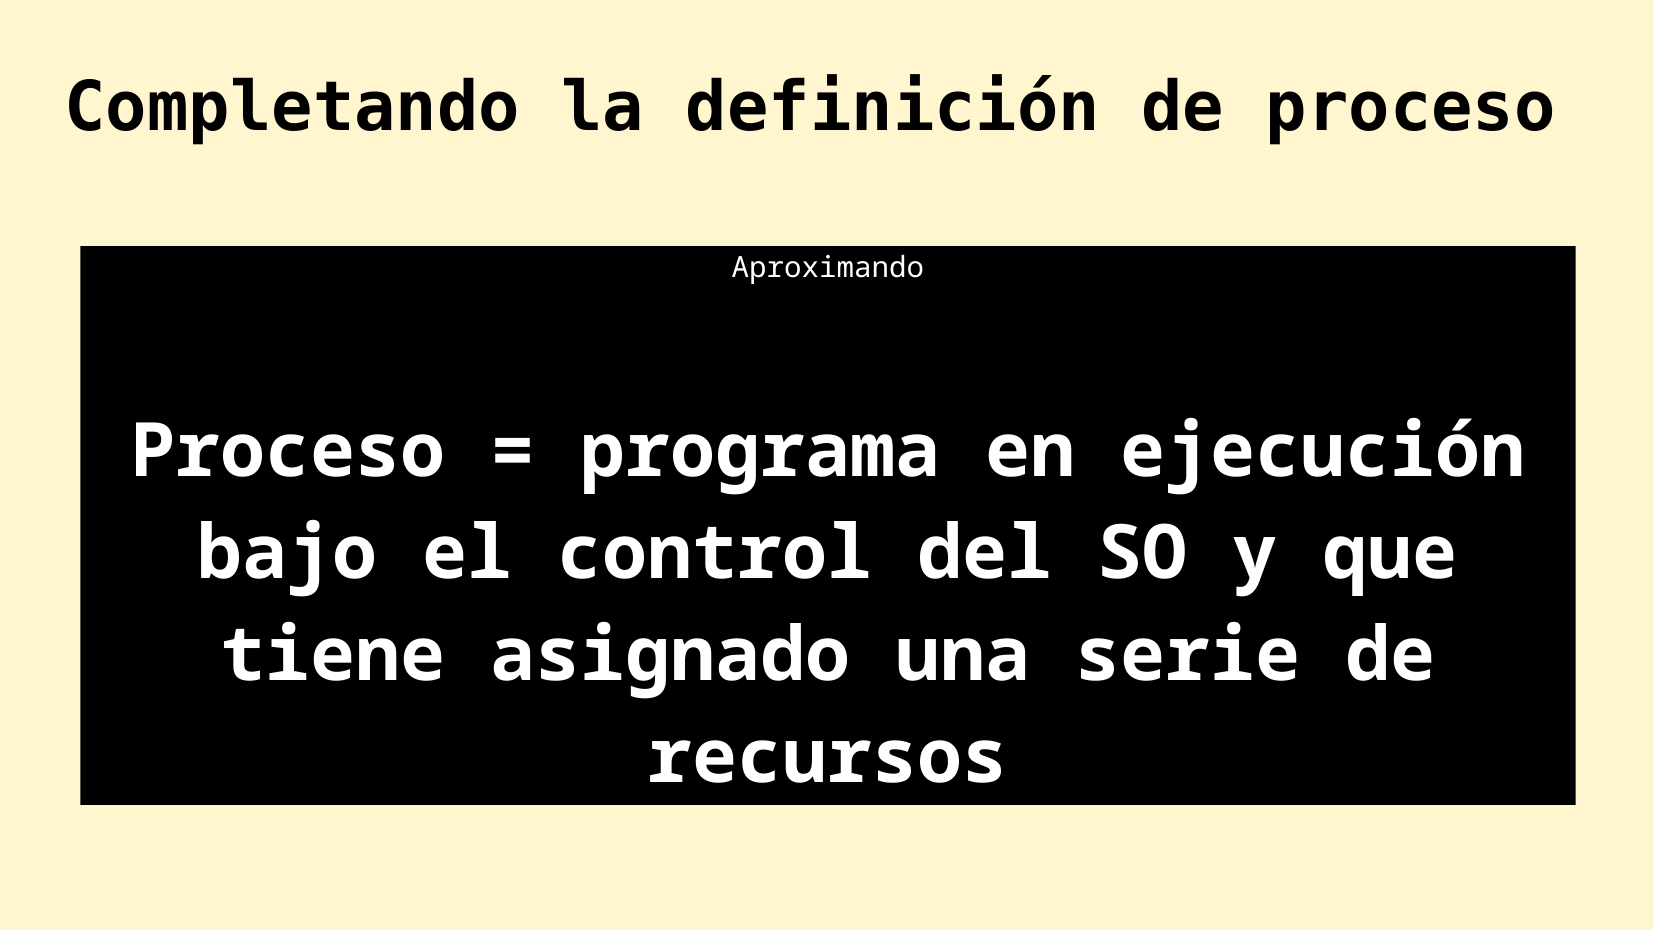

# Completando la definición de proceso
Aproximando
Proceso = programa en ejecución bajo el control del SO y que tiene asignado una serie de recursos